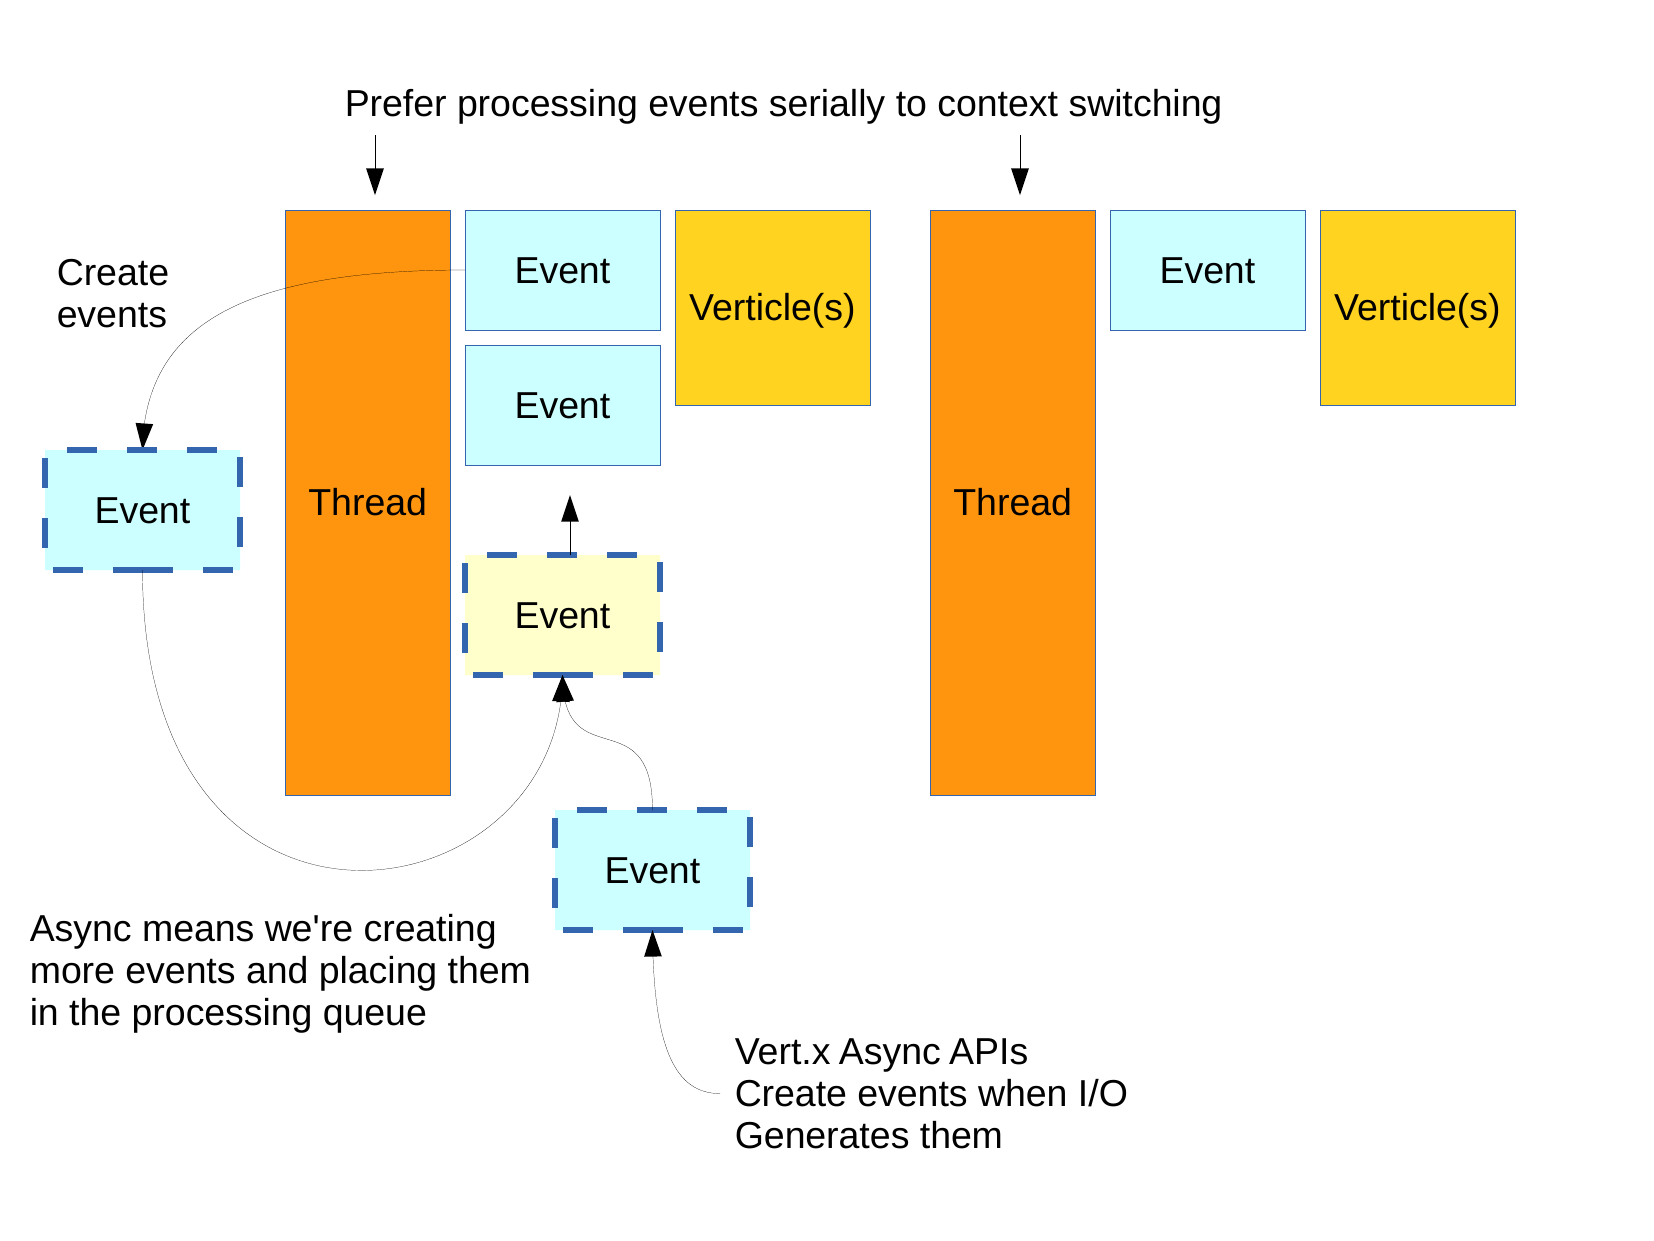

Prefer processing events serially to context switching
Thread
Event
Verticle(s)
Thread
Event
Verticle(s)
Create
events
Event
Event
Event
Event
Async means we're creating
more events and placing them
in the processing queue
Vert.x Async APIs
Create events when I/O
Generates them